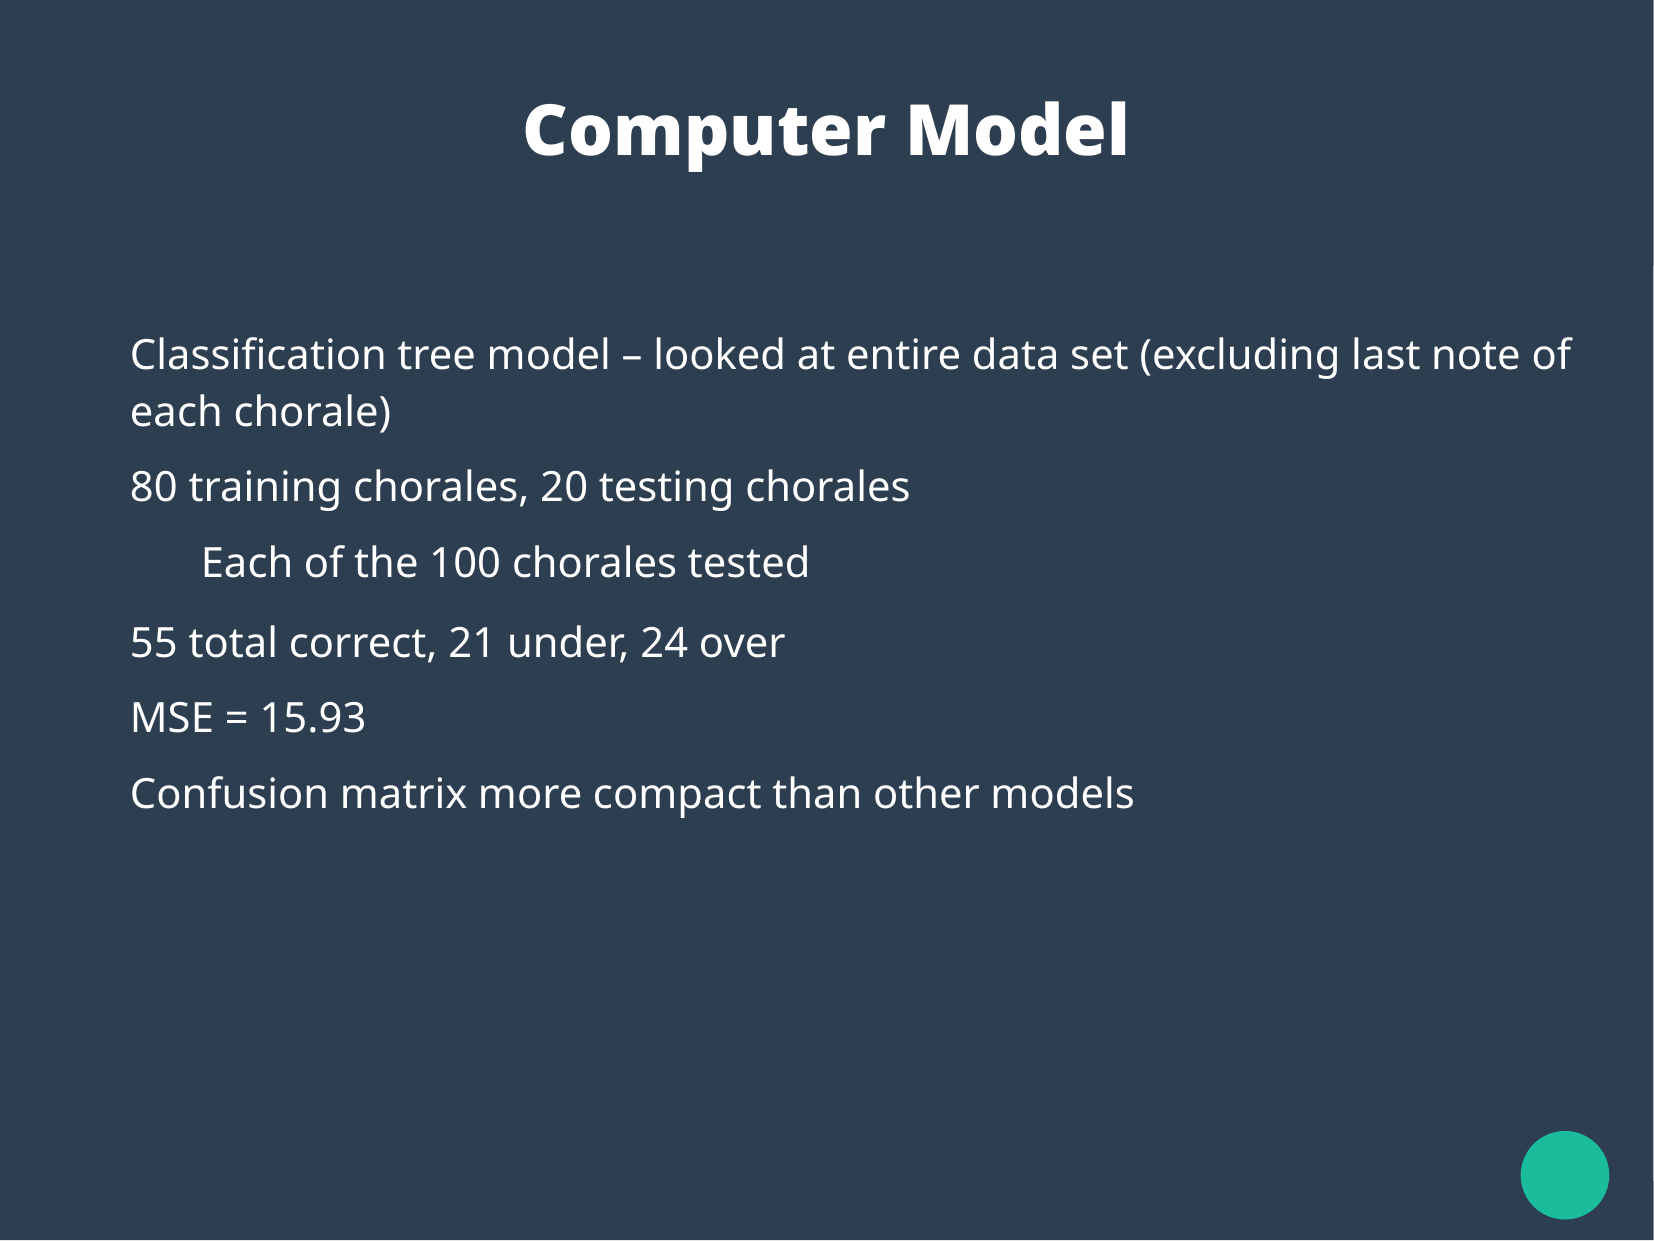

# Computer Model
Classification tree model – looked at entire data set (excluding last note of each chorale)
80 training chorales, 20 testing chorales
Each of the 100 chorales tested
55 total correct, 21 under, 24 over
MSE = 15.93
Confusion matrix more compact than other models